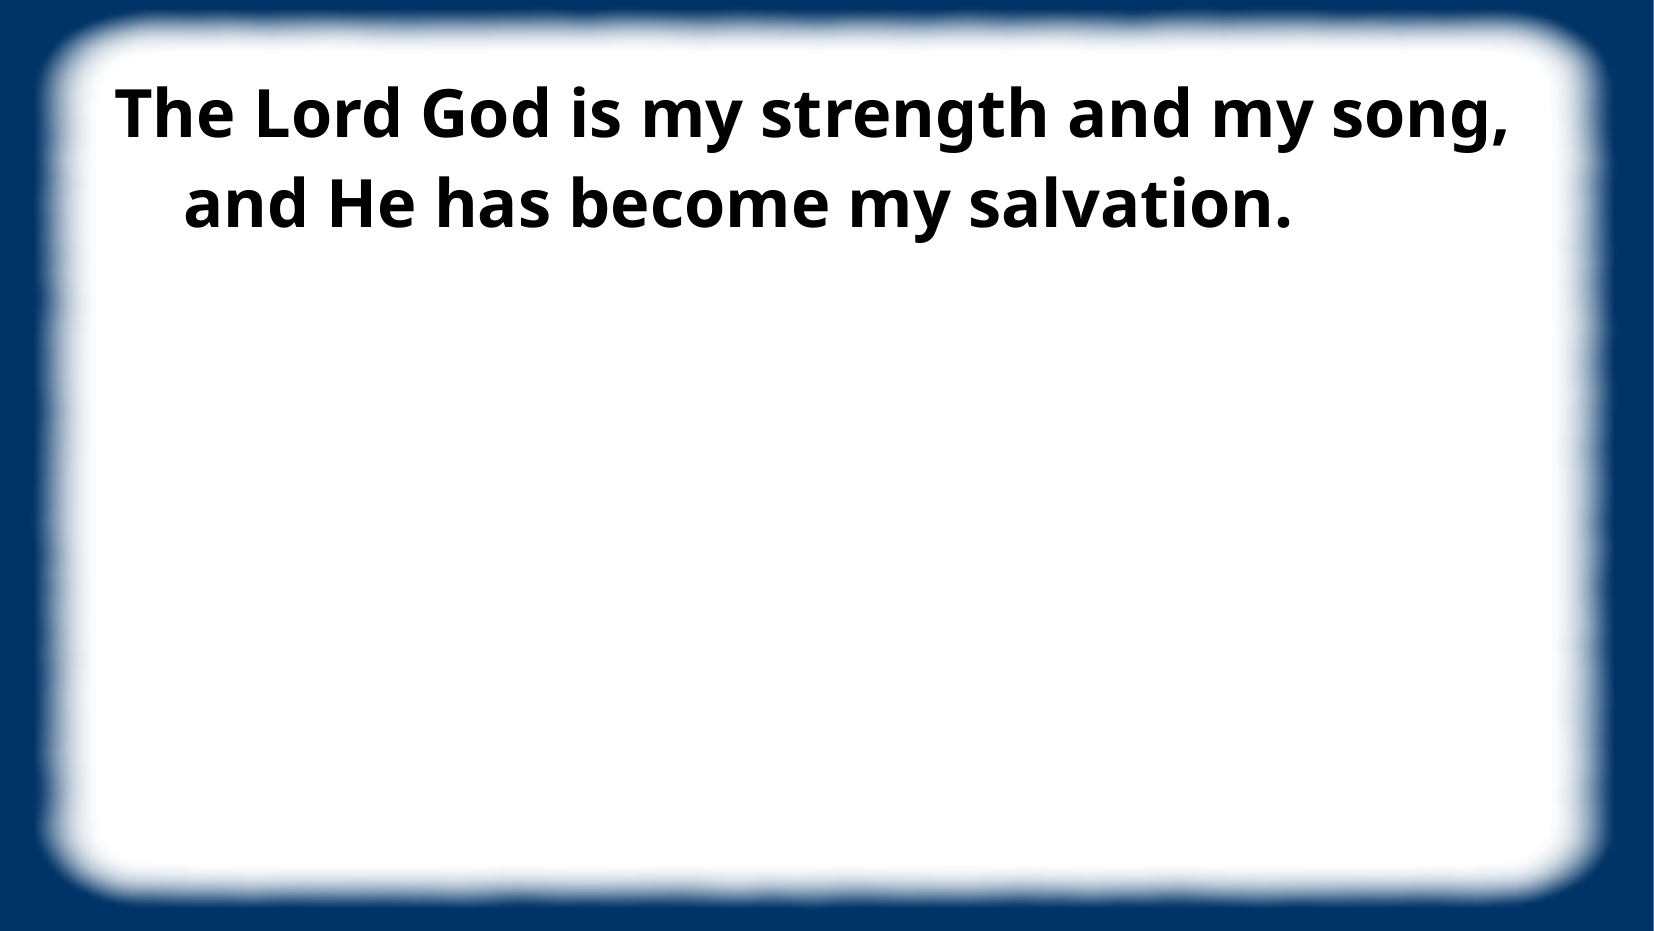

The Lord God is my strength and my song,
 and He has become my salvation.